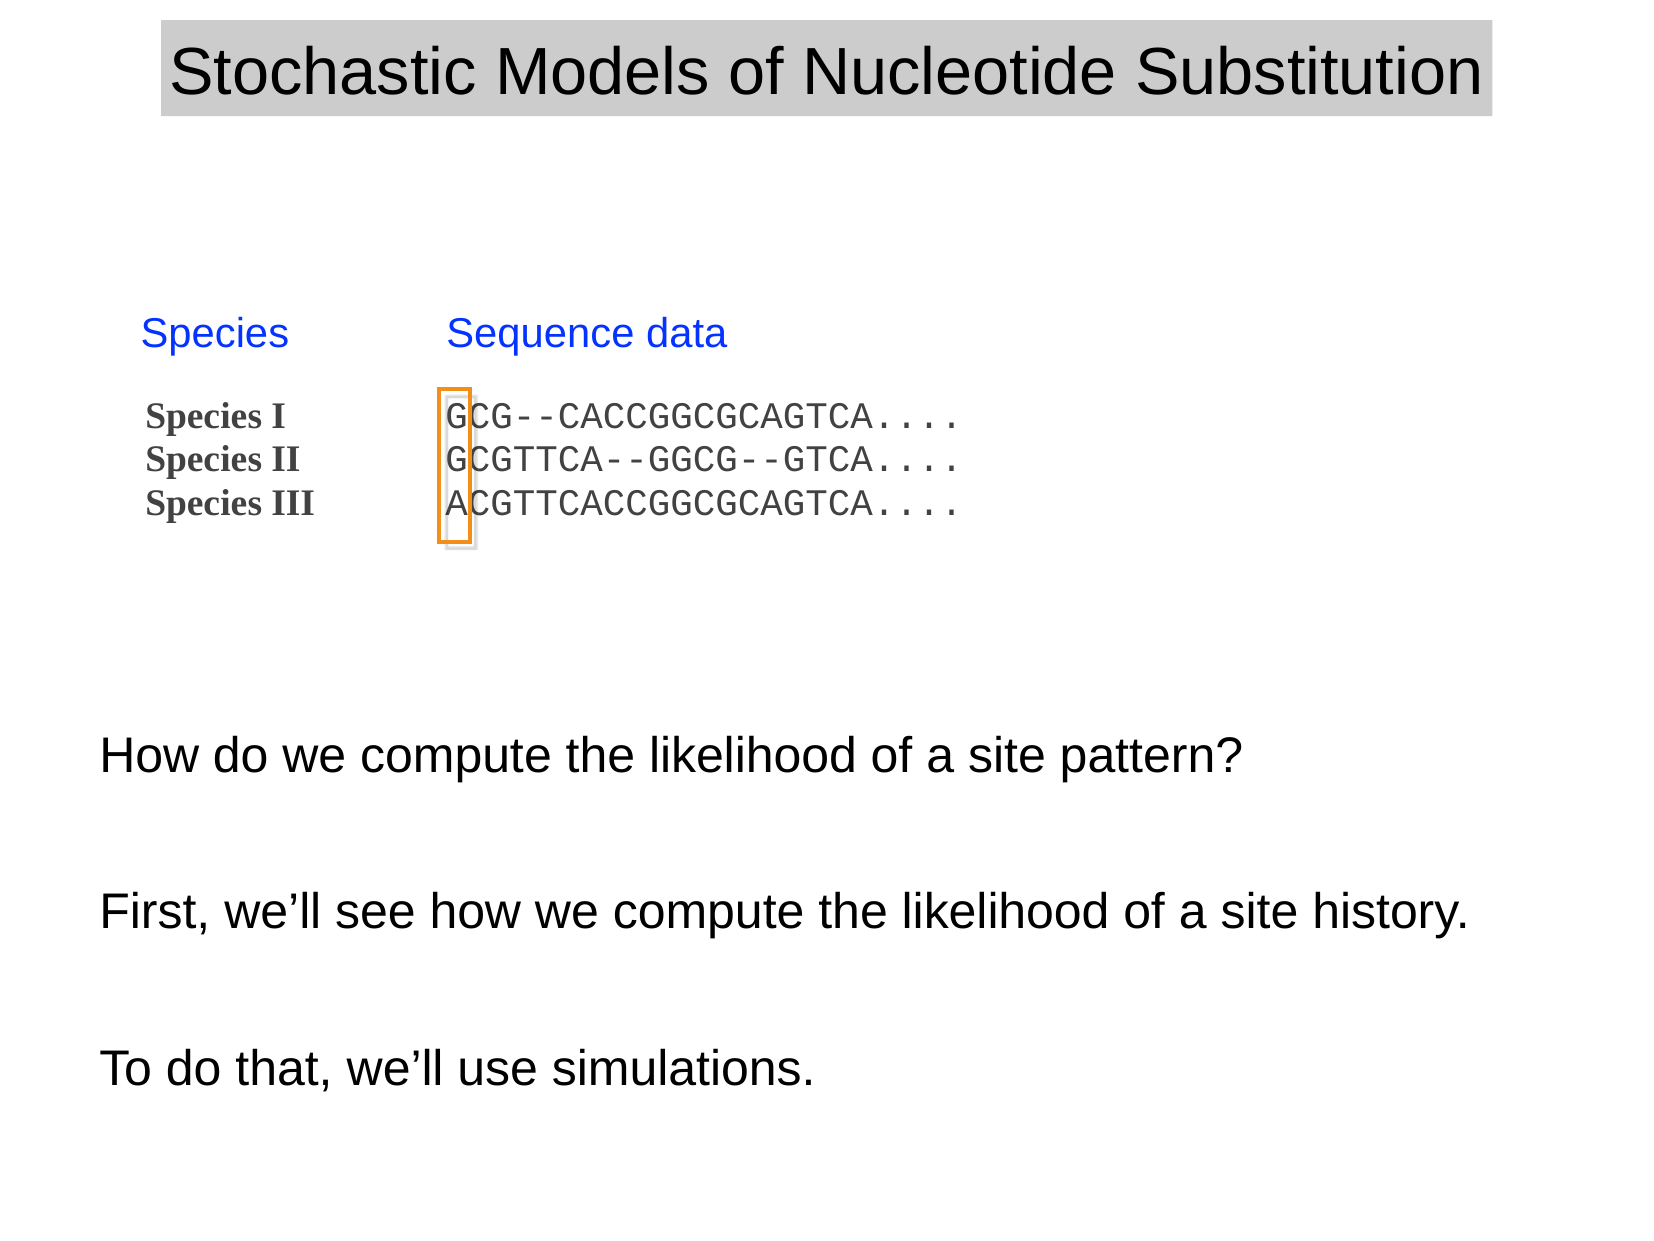

Stochastic Models of Nucleotide Substitution
Species
Sequence data
Species I 	GCG--CACCGGCGCAGTCA....
Species II 	GCGTTCA--GGCG--GTCA....
Species III 	ACGTTCACCGGCGCAGTCA....
How do we compute the likelihood of a site pattern?
First, we’ll see how we compute the likelihood of a site history.
To do that, we’ll use simulations.